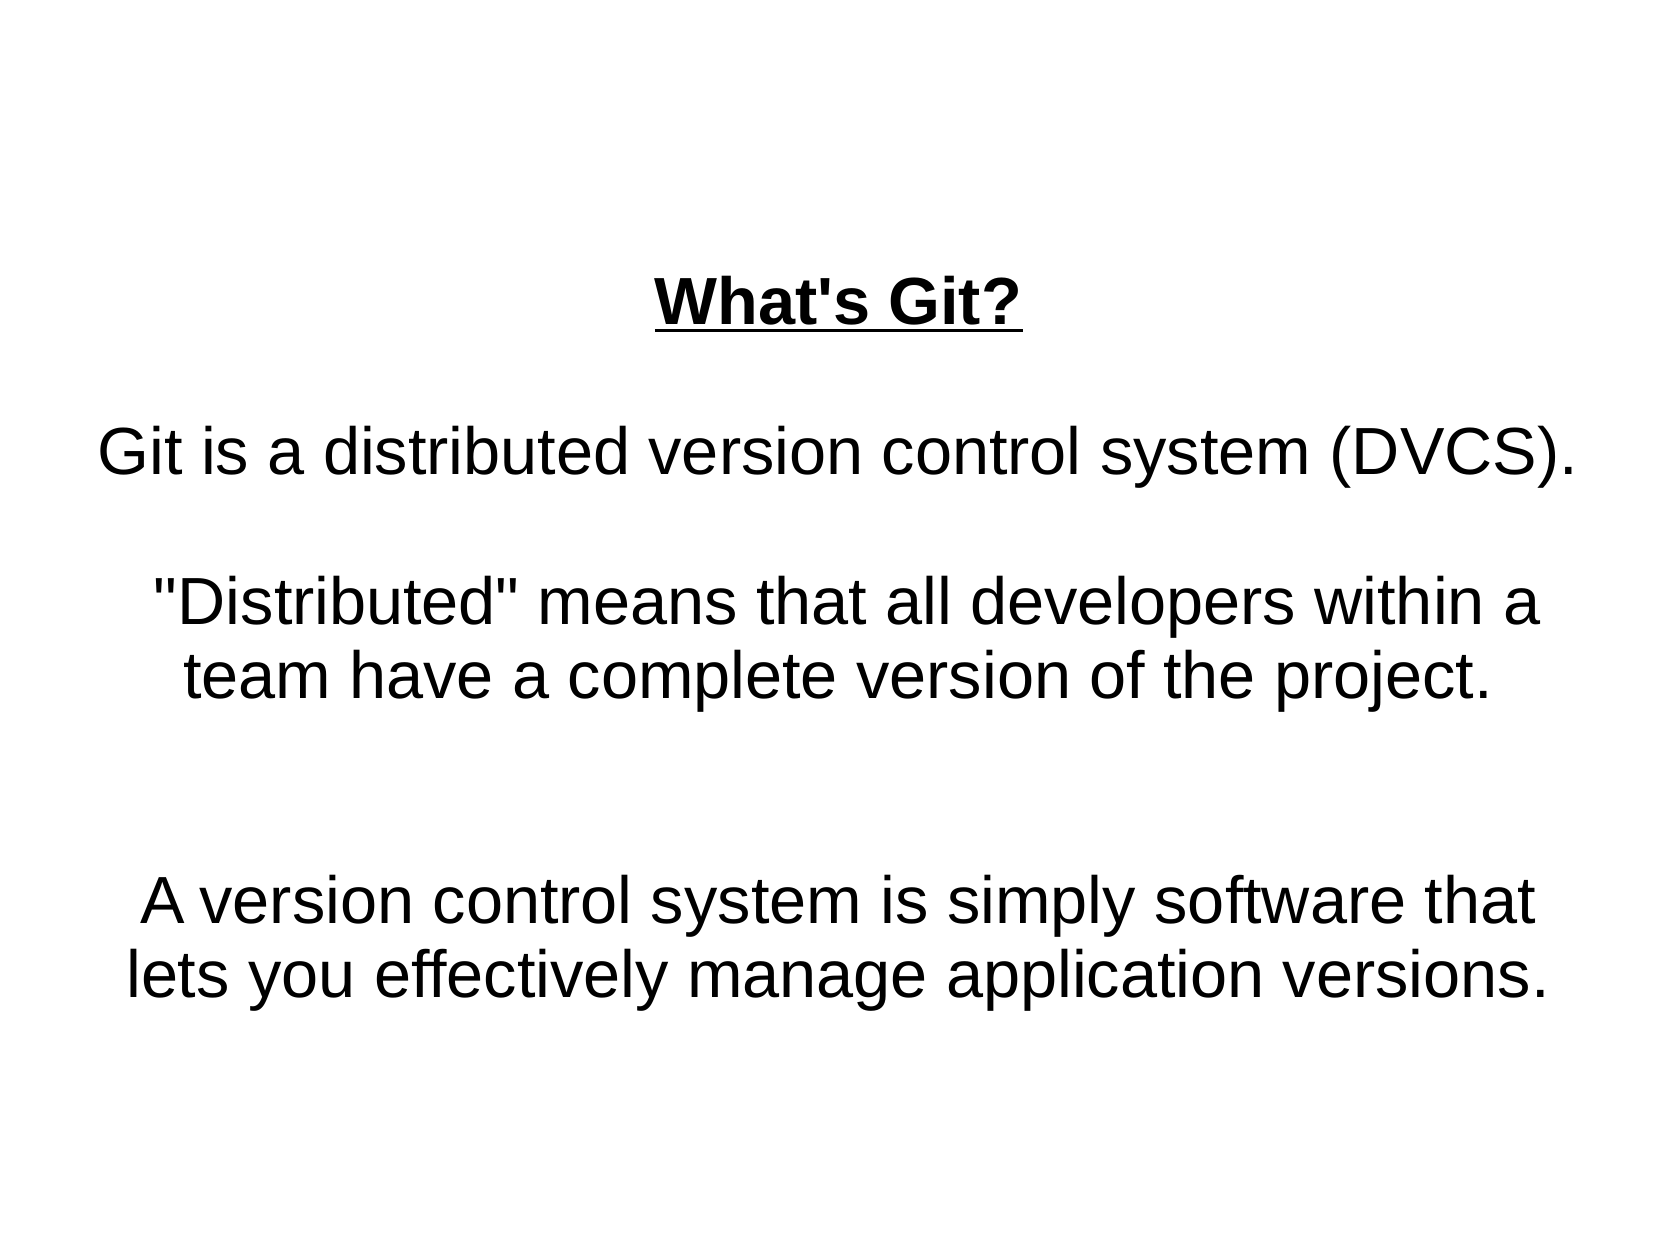

# What's Git?
Git is a distributed version control system (DVCS).
 "Distributed" means that all developers within a team have a complete version of the project.
A version control system is simply software that lets you effectively manage application versions.